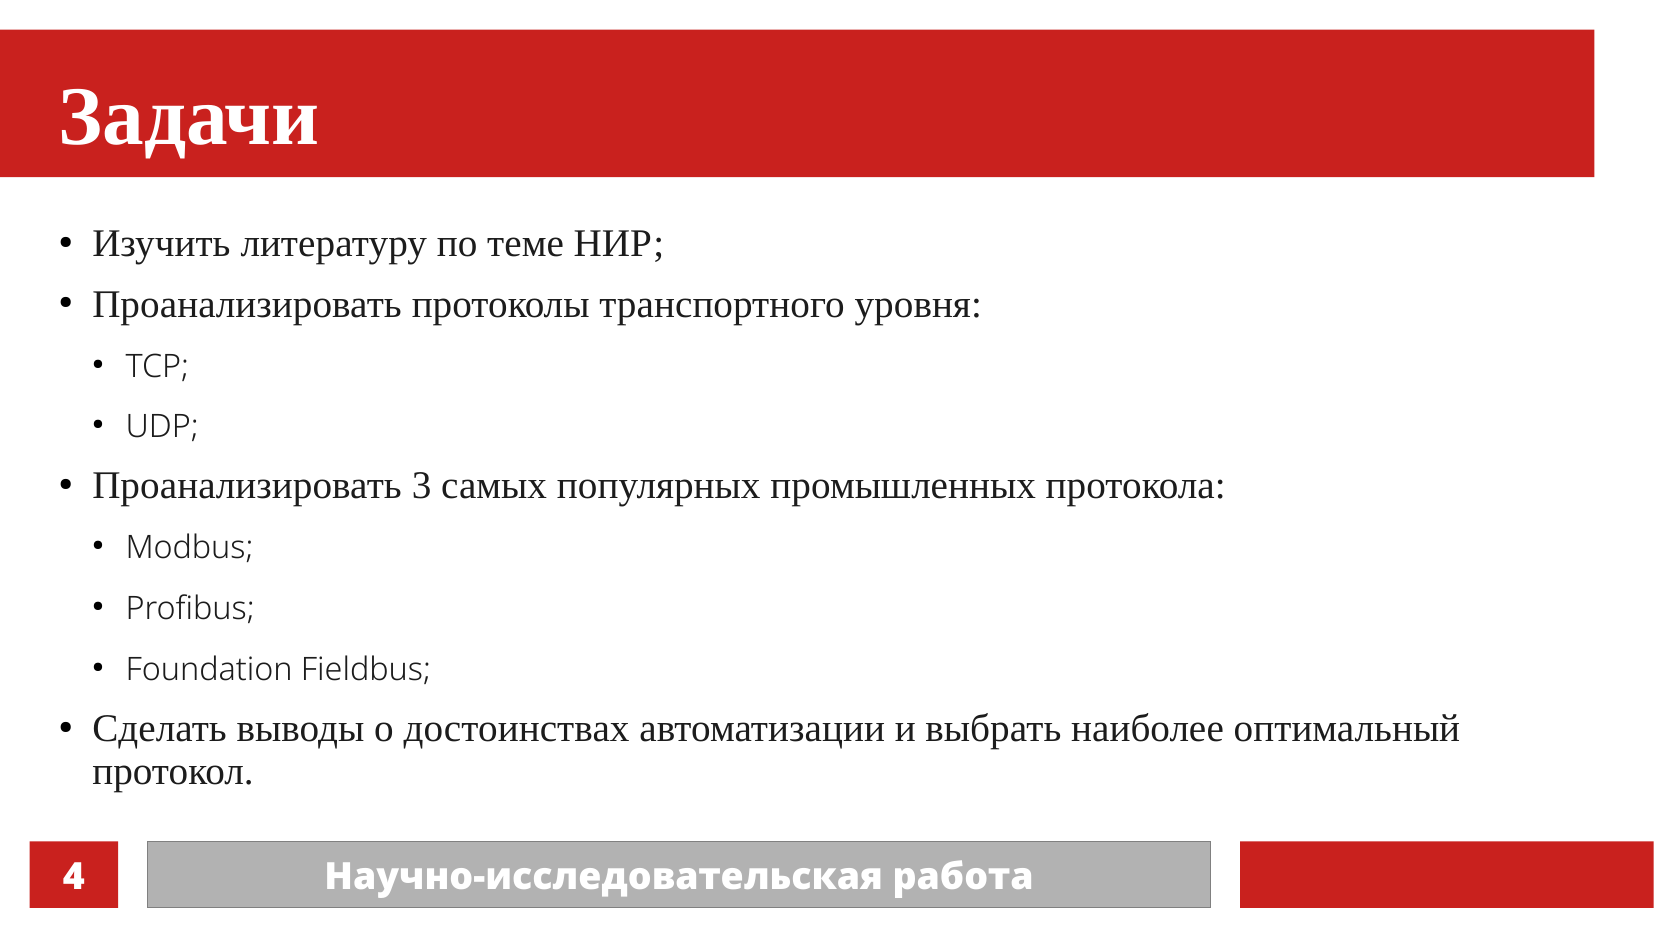

# Задачи
Изучить литературу по теме НИР;
Проанализировать протоколы транспортного уровня:
TCP;
UDP;
Проанализировать 3 самых популярных промышленных протокола:
Modbus;
Profibus;
Foundation Fieldbus;
Сделать выводы о достоинствах автоматизации и выбрать наиболее оптимальный протокол.
4
Научно-исследовательская работа